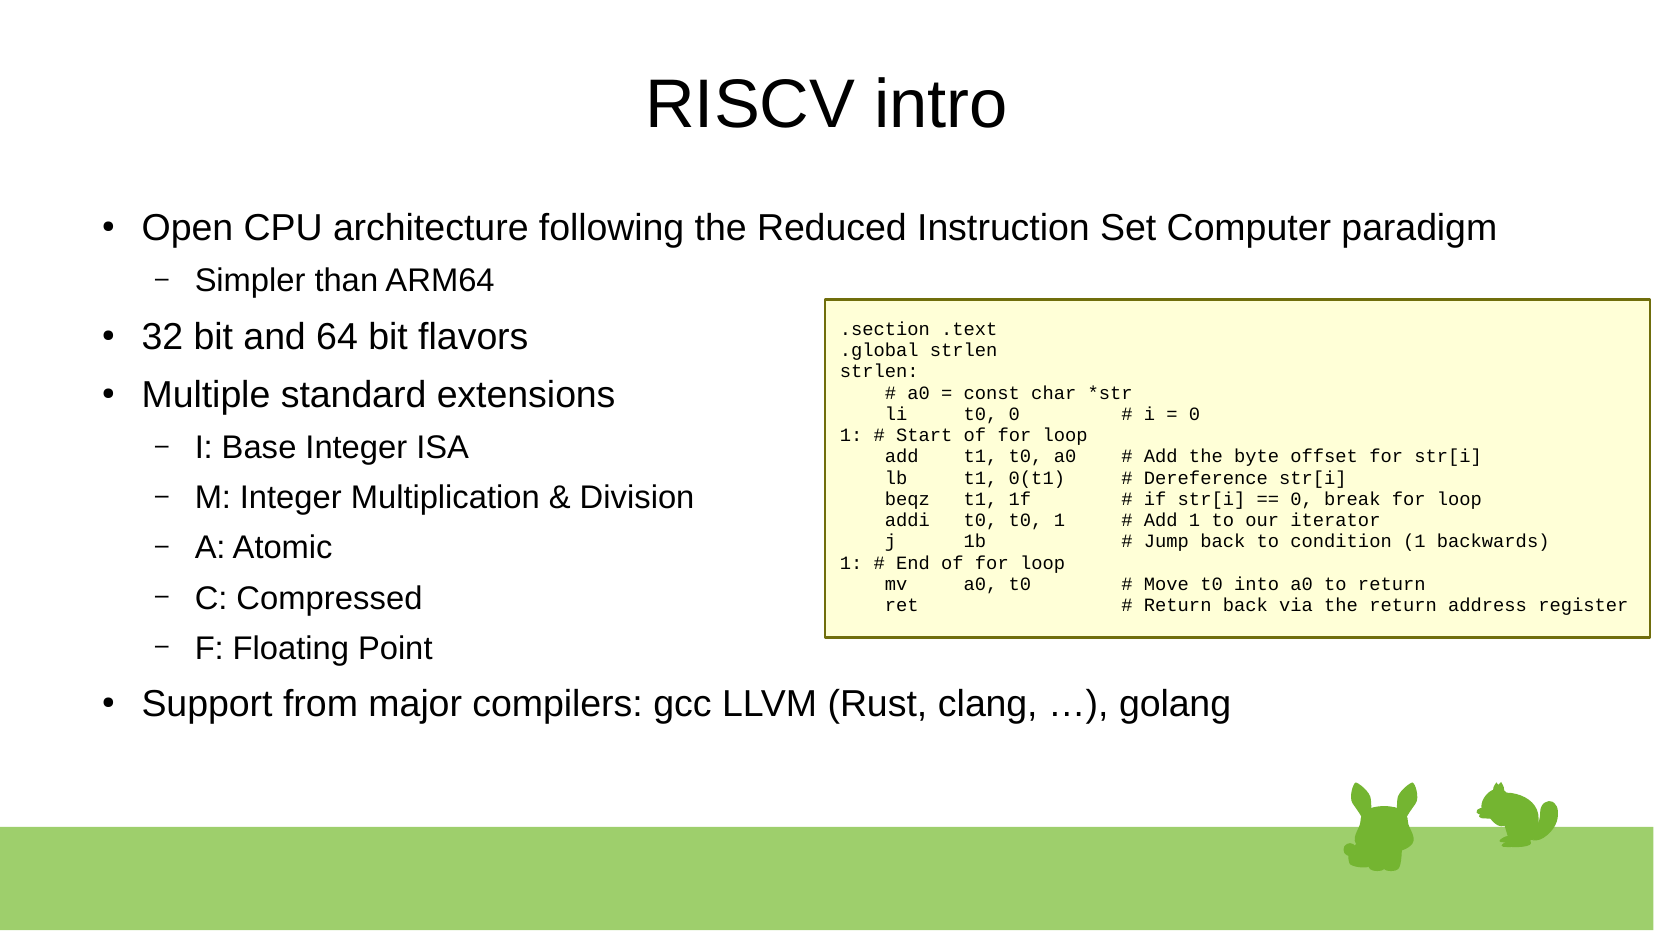

# RISCV intro
Open CPU architecture following the Reduced Instruction Set Computer paradigm
Simpler than ARM64
32 bit and 64 bit flavors
Multiple standard extensions
I: Base Integer ISA
M: Integer Multiplication & Division
A: Atomic
C: Compressed
F: Floating Point
Support from major compilers: gcc LLVM (Rust, clang, …), golang
.section .text
.global strlen
strlen:
 # a0 = const char *str
 li t0, 0 # i = 0
1: # Start of for loop
 add t1, t0, a0 # Add the byte offset for str[i]
 lb t1, 0(t1) # Dereference str[i]
 beqz t1, 1f # if str[i] == 0, break for loop
 addi t0, t0, 1 # Add 1 to our iterator
 j 1b # Jump back to condition (1 backwards)
1: # End of for loop
 mv a0, t0 # Move t0 into a0 to return
 ret # Return back via the return address register